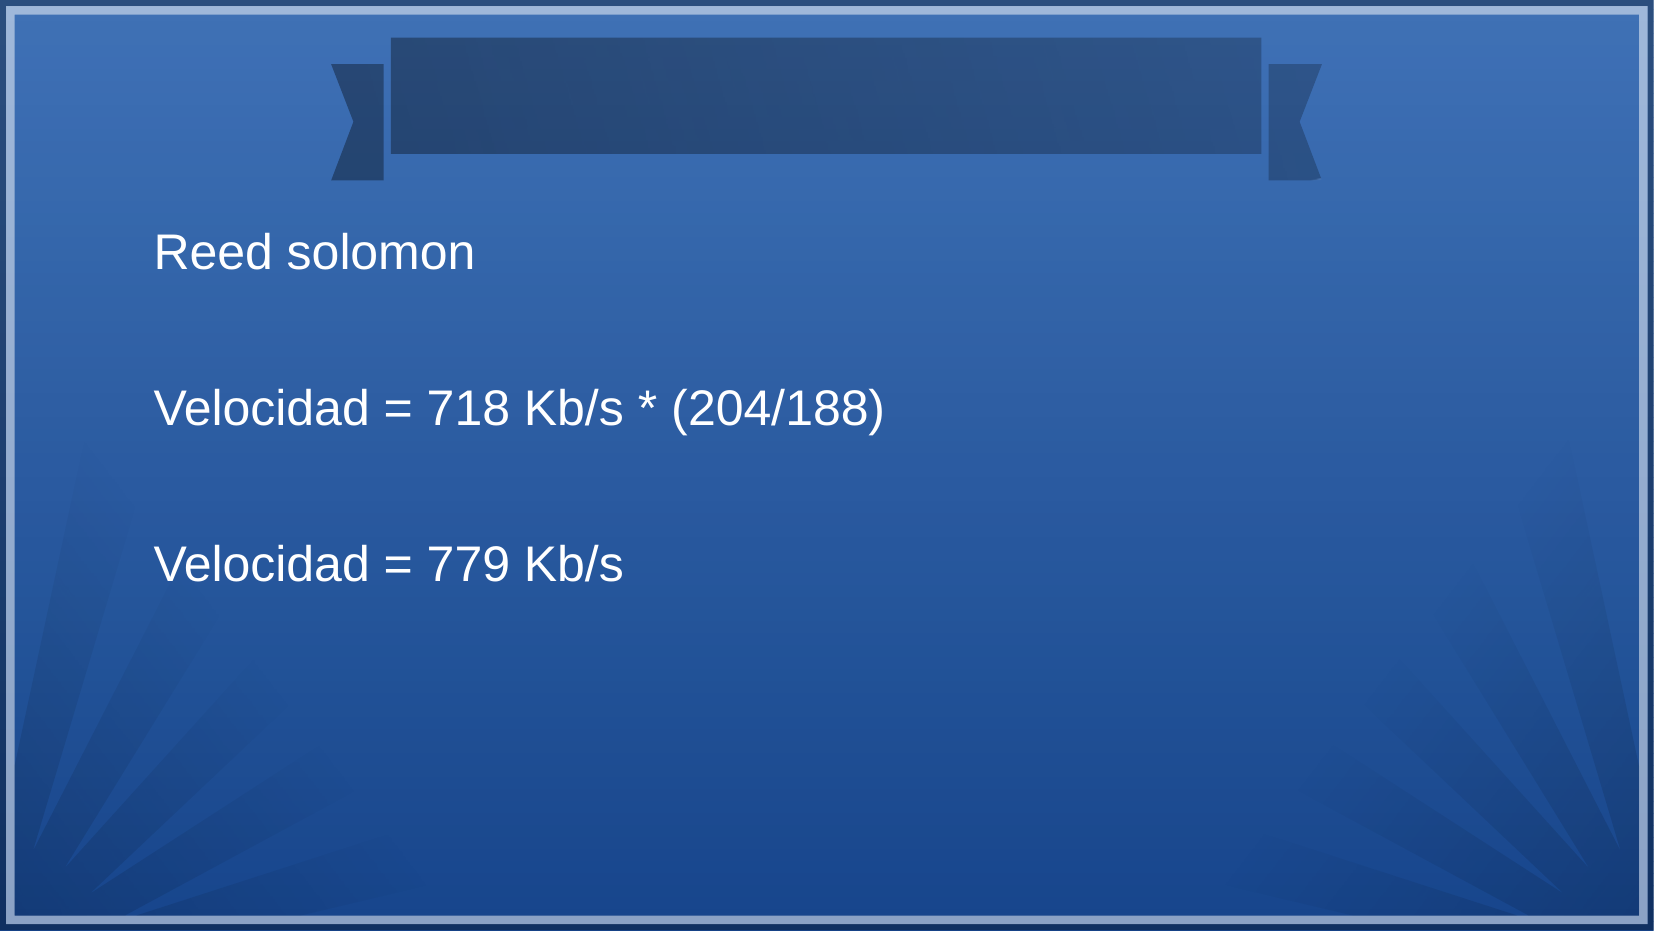

# Reed solomon
Velocidad = 718 Kb/s * (204/188)
Velocidad = 779 Kb/s